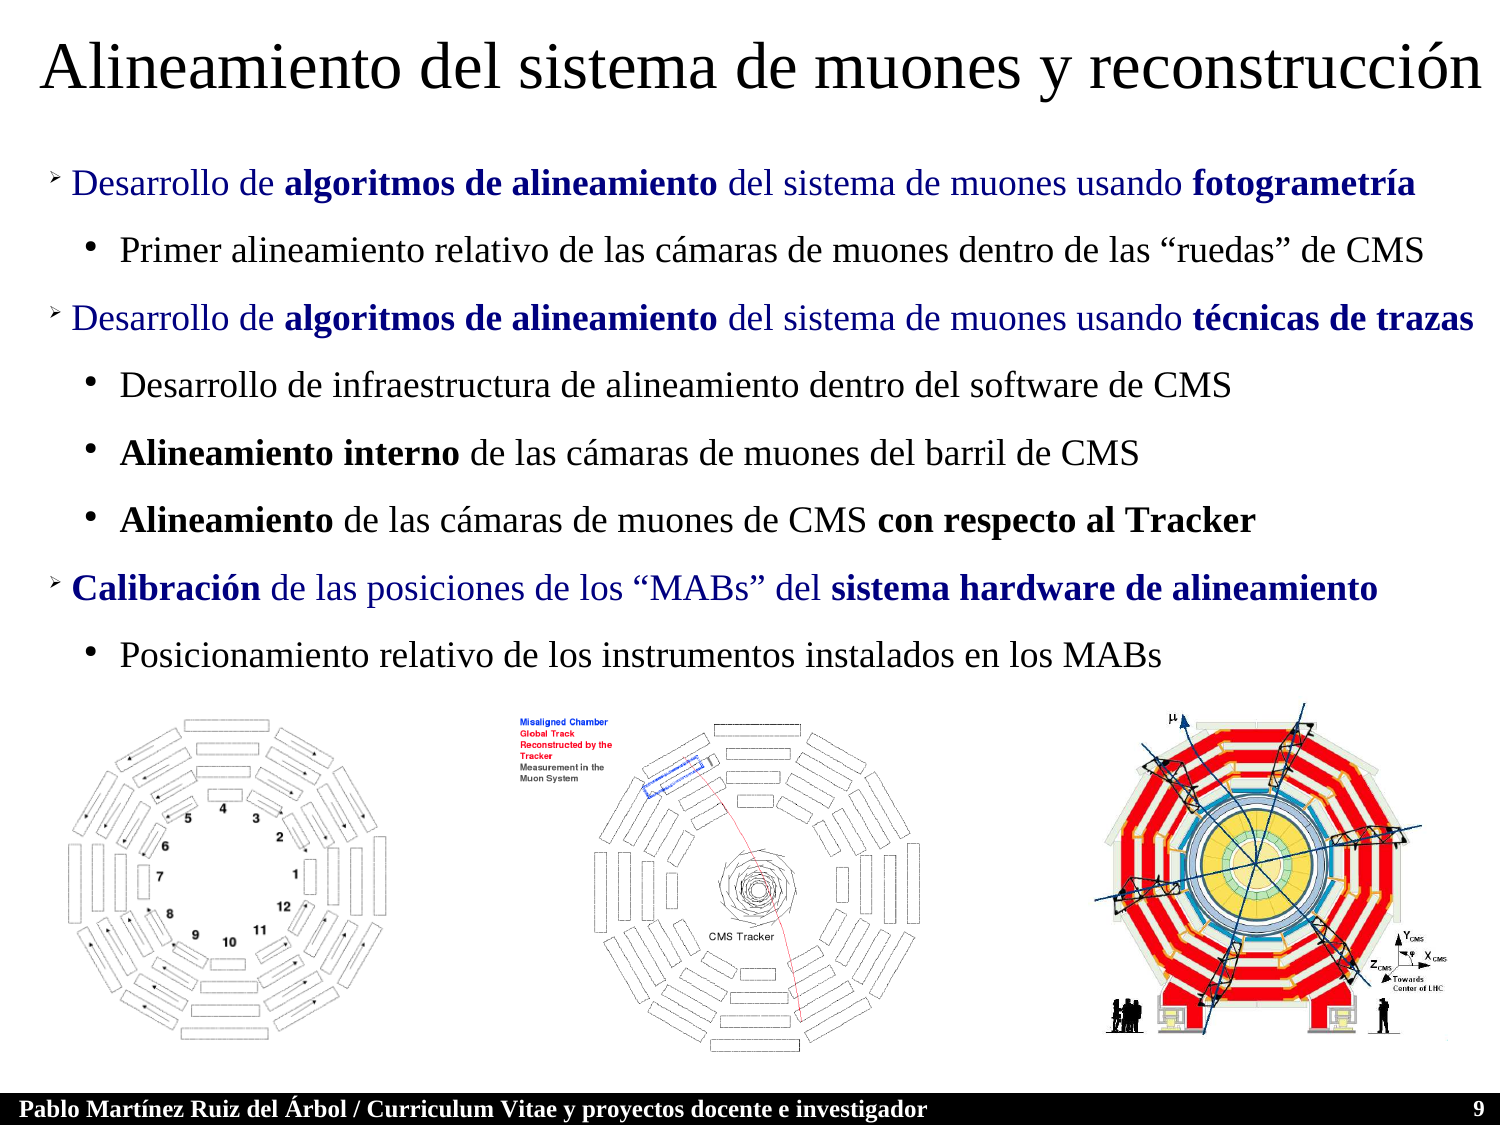

Alineamiento del sistema de muones y reconstrucción
 Desarrollo de algoritmos de alineamiento del sistema de muones usando fotogrametría
Primer alineamiento relativo de las cámaras de muones dentro de las “ruedas” de CMS
 Desarrollo de algoritmos de alineamiento del sistema de muones usando técnicas de trazas
Desarrollo de infraestructura de alineamiento dentro del software de CMS
Alineamiento interno de las cámaras de muones del barril de CMS
Alineamiento de las cámaras de muones de CMS con respecto al Tracker
 Calibración de las posiciones de los “MABs” del sistema hardware de alineamiento
Posicionamiento relativo de los instrumentos instalados en los MABs
9